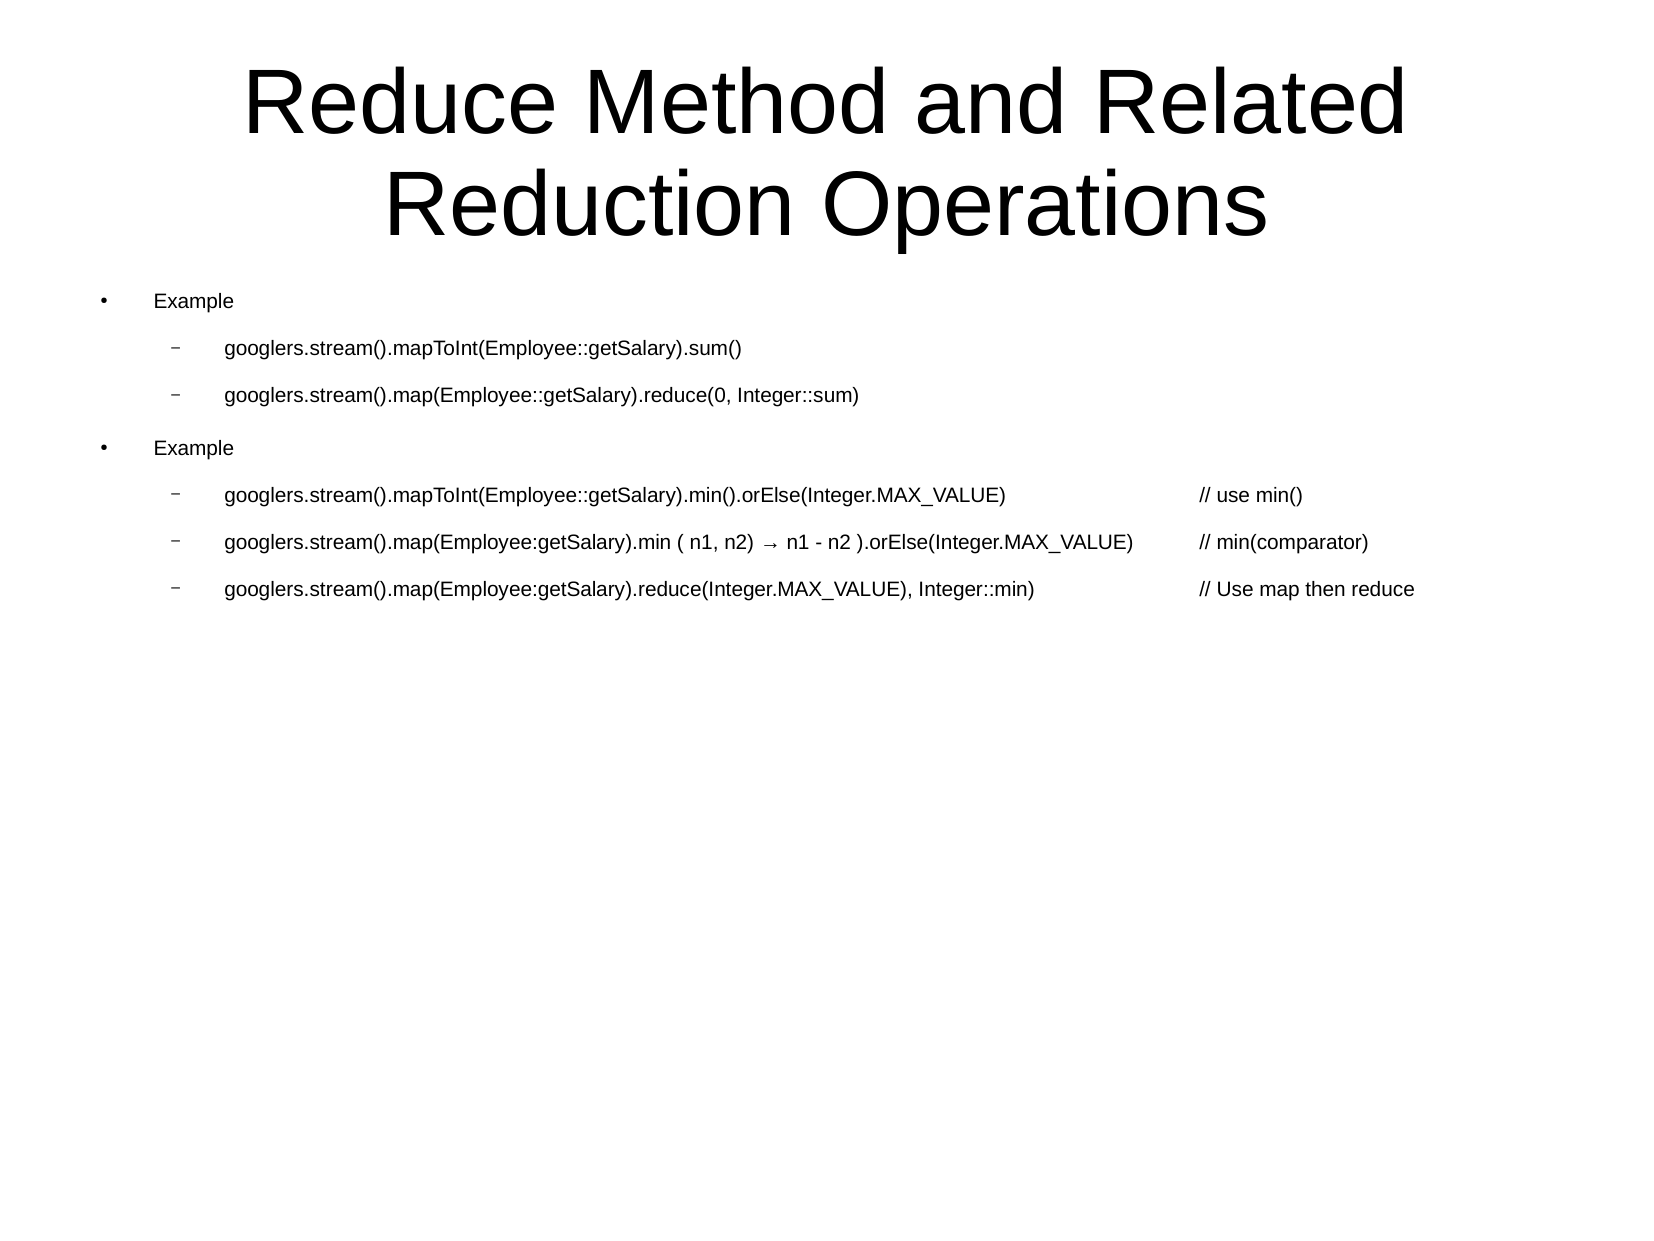

# Reduce Method and Related Reduction Operations
Example
googlers.stream().mapToInt(Employee::getSalary).sum()
googlers.stream().map(Employee::getSalary).reduce(0, Integer::sum)
Example
googlers.stream().mapToInt(Employee::getSalary).min().orElse(Integer.MAX_VALUE)			// use min()
googlers.stream().map(Employee:getSalary).min ( n1, n2) → n1 - n2 ).orElse(Integer.MAX_VALUE)	// min(comparator)
googlers.stream().map(Employee:getSalary).reduce(Integer.MAX_VALUE), Integer::min)			// Use map then reduce